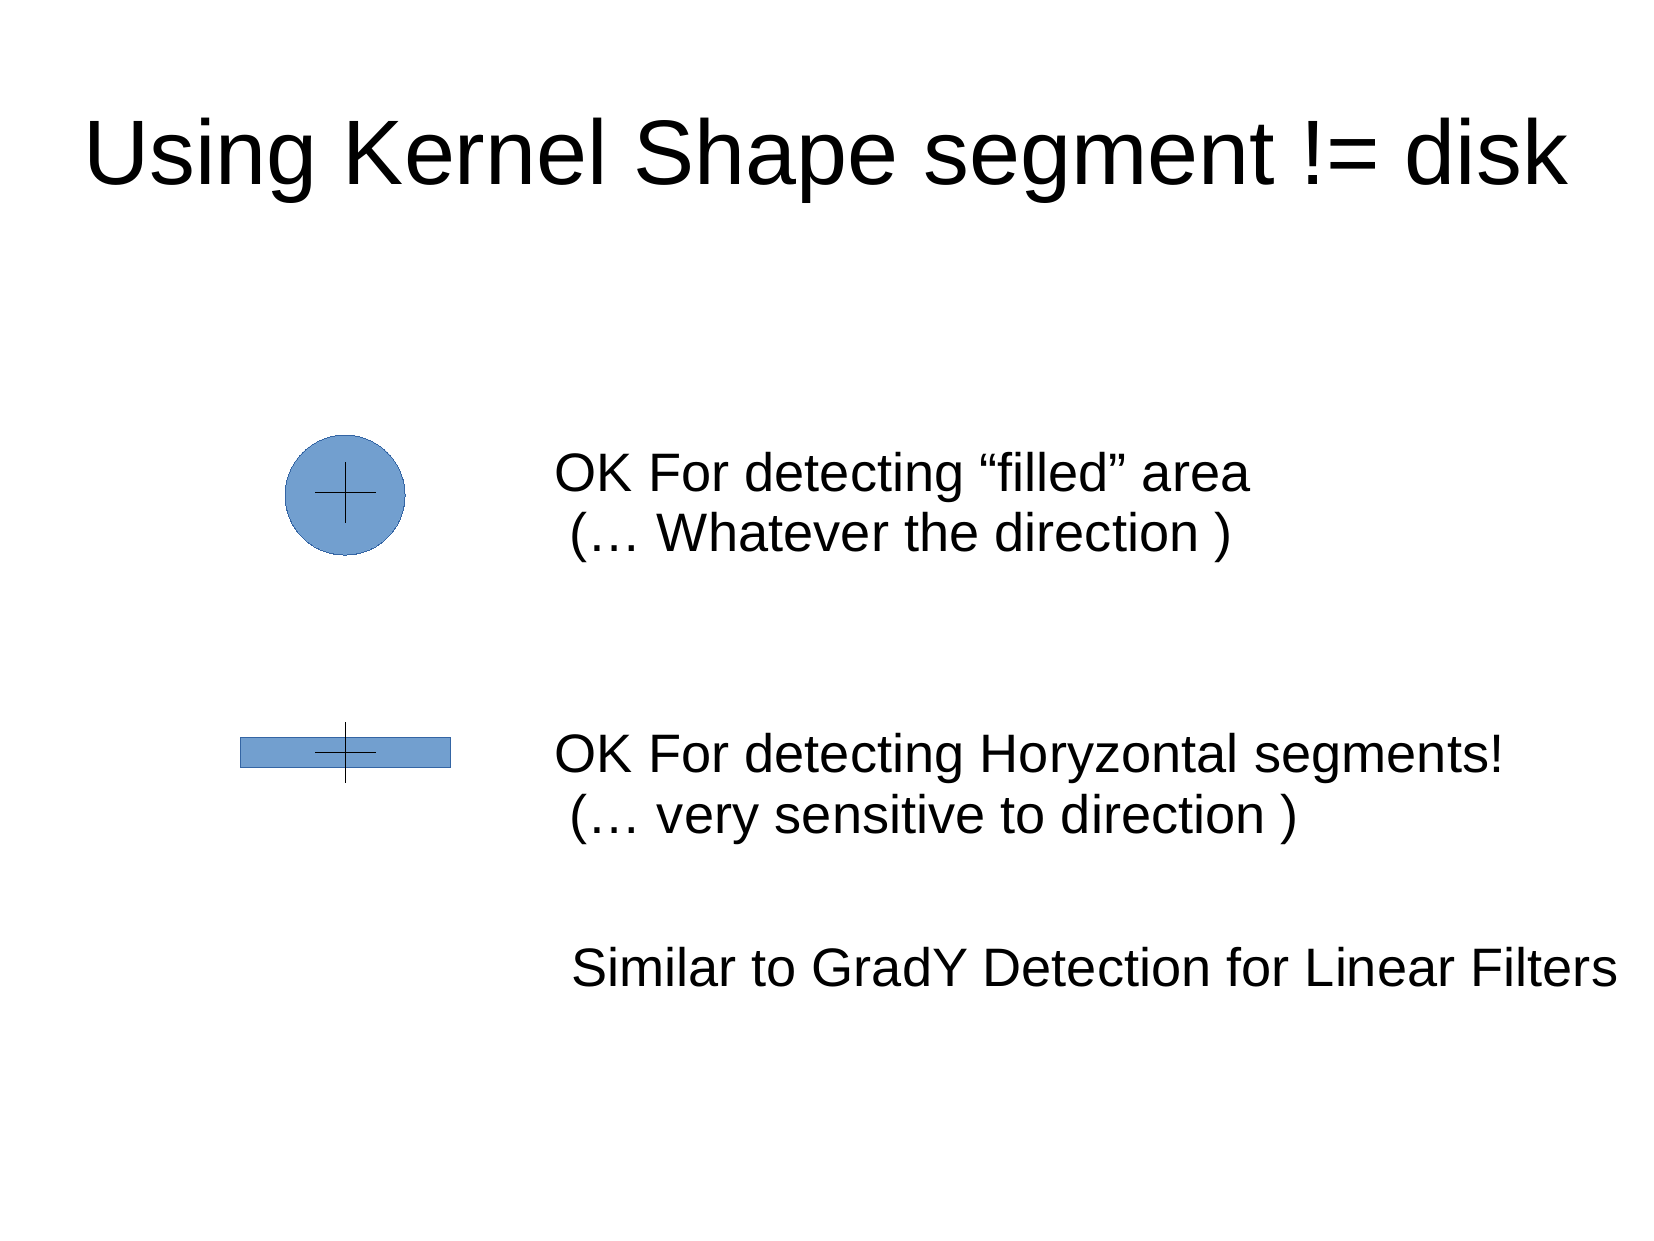

# Using Kernel Shape segment != disk
OK For detecting “filled” area
 (… Whatever the direction )
OK For detecting Horyzontal segments!
 (… very sensitive to direction )
Similar to GradY Detection for Linear Filters